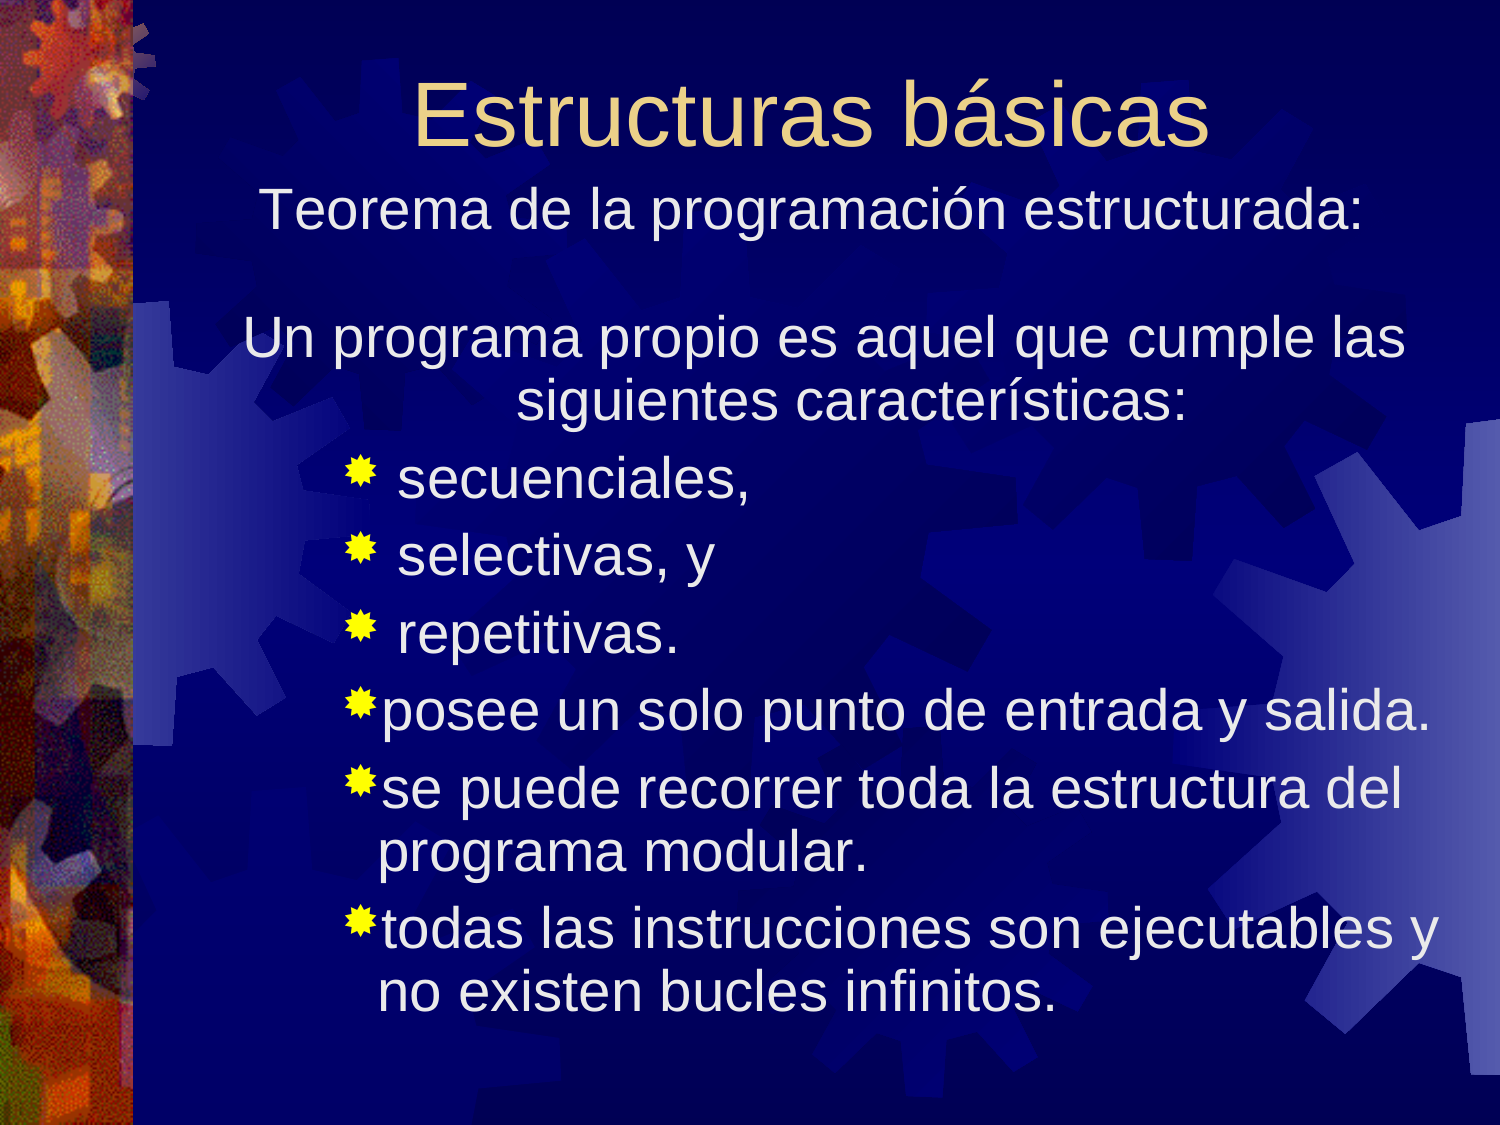

Estructuras básicas
Teorema de la programación estructurada:
Un programa propio es aquel que cumple las siguientes características:
 secuenciales,
 selectivas, y
 repetitivas.
posee un solo punto de entrada y salida.
se puede recorrer toda la estructura del programa modular.
todas las instrucciones son ejecutables y no existen bucles infinitos.